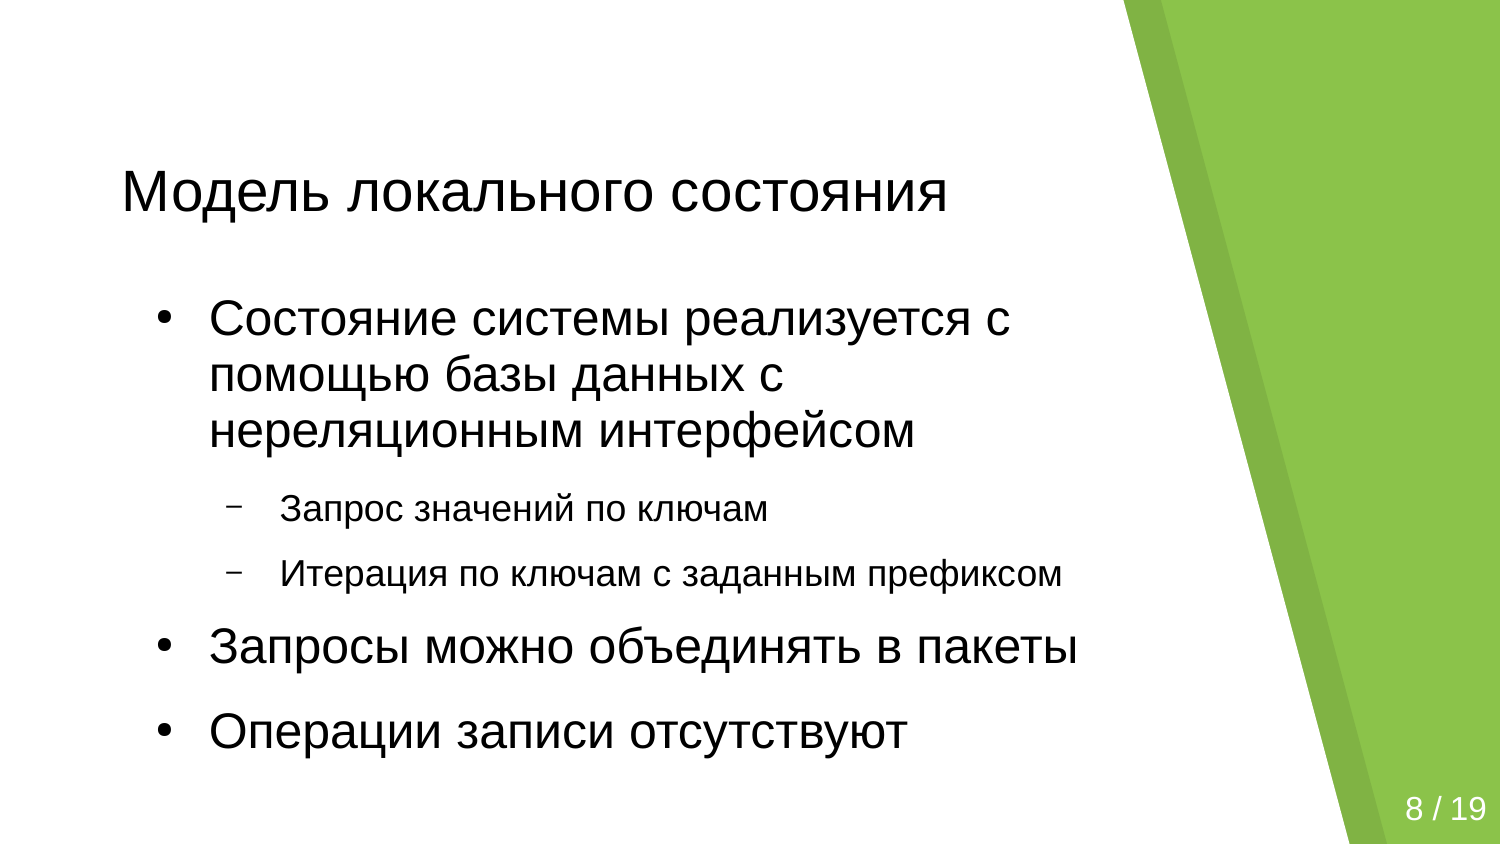

# Модель локального состояния
Состояние системы реализуется с помощью базы данных с нереляционным интерфейсом
Запрос значений по ключам
Итерация по ключам с заданным префиксом
Запросы можно объединять в пакеты
Операции записи отсутствуют